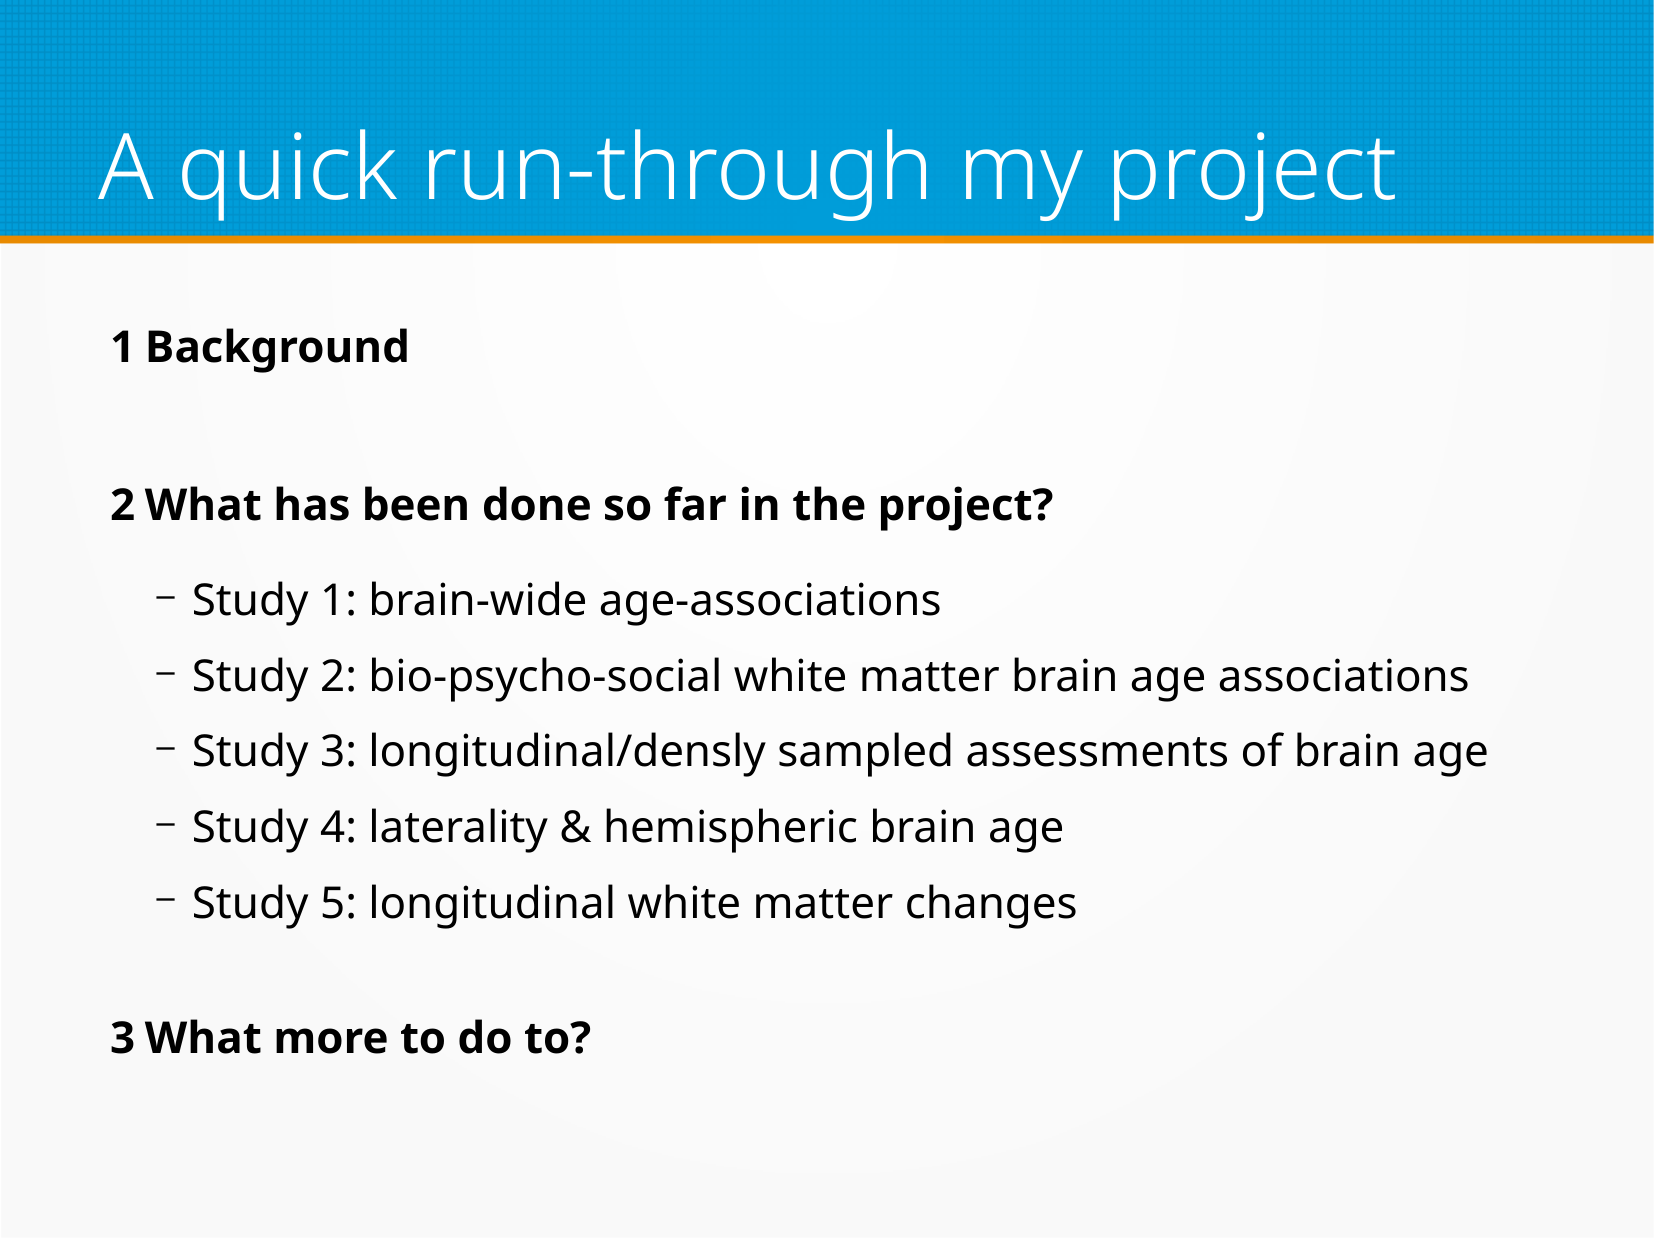

# A quick run-through my project
Background
What has been done so far in the project?
Study 1: brain-wide age-associations
Study 2: bio-psycho-social white matter brain age associations
Study 3: longitudinal/densly sampled assessments of brain age
Study 4: laterality & hemispheric brain age
Study 5: longitudinal white matter changes
What more to do to?